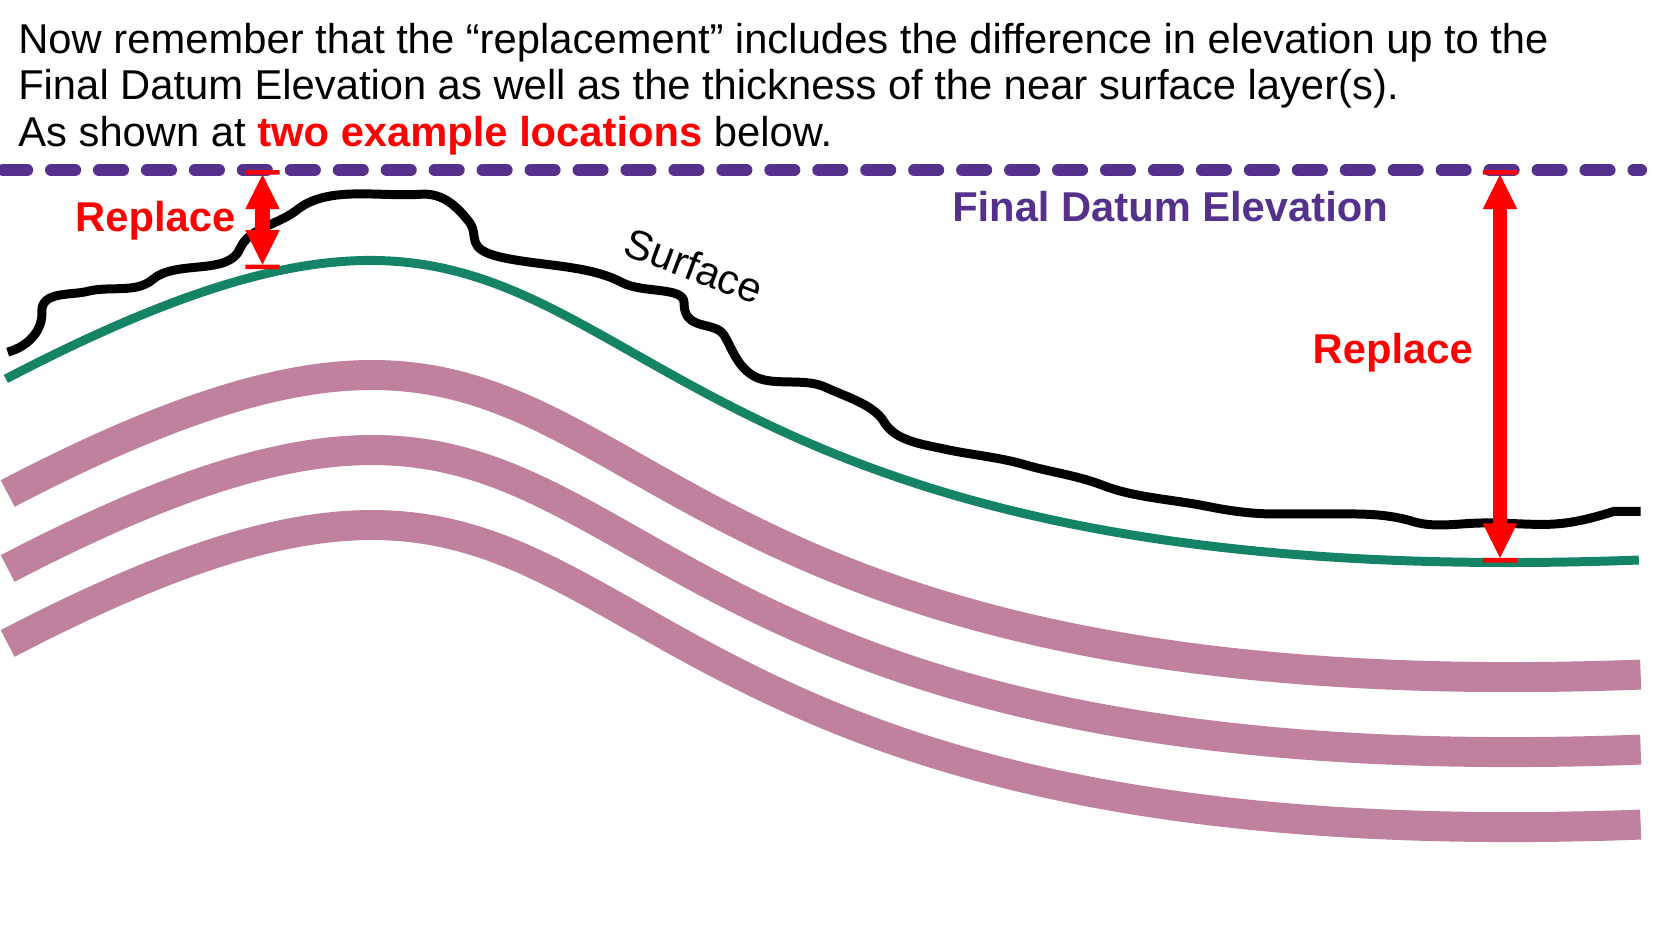

Now remember that the “replacement” includes the difference in elevation up to the Final Datum Elevation as well as the thickness of the near surface layer(s).
As shown at two example locations below.
Final Datum Elevation
 Replace
Surface
 Replace